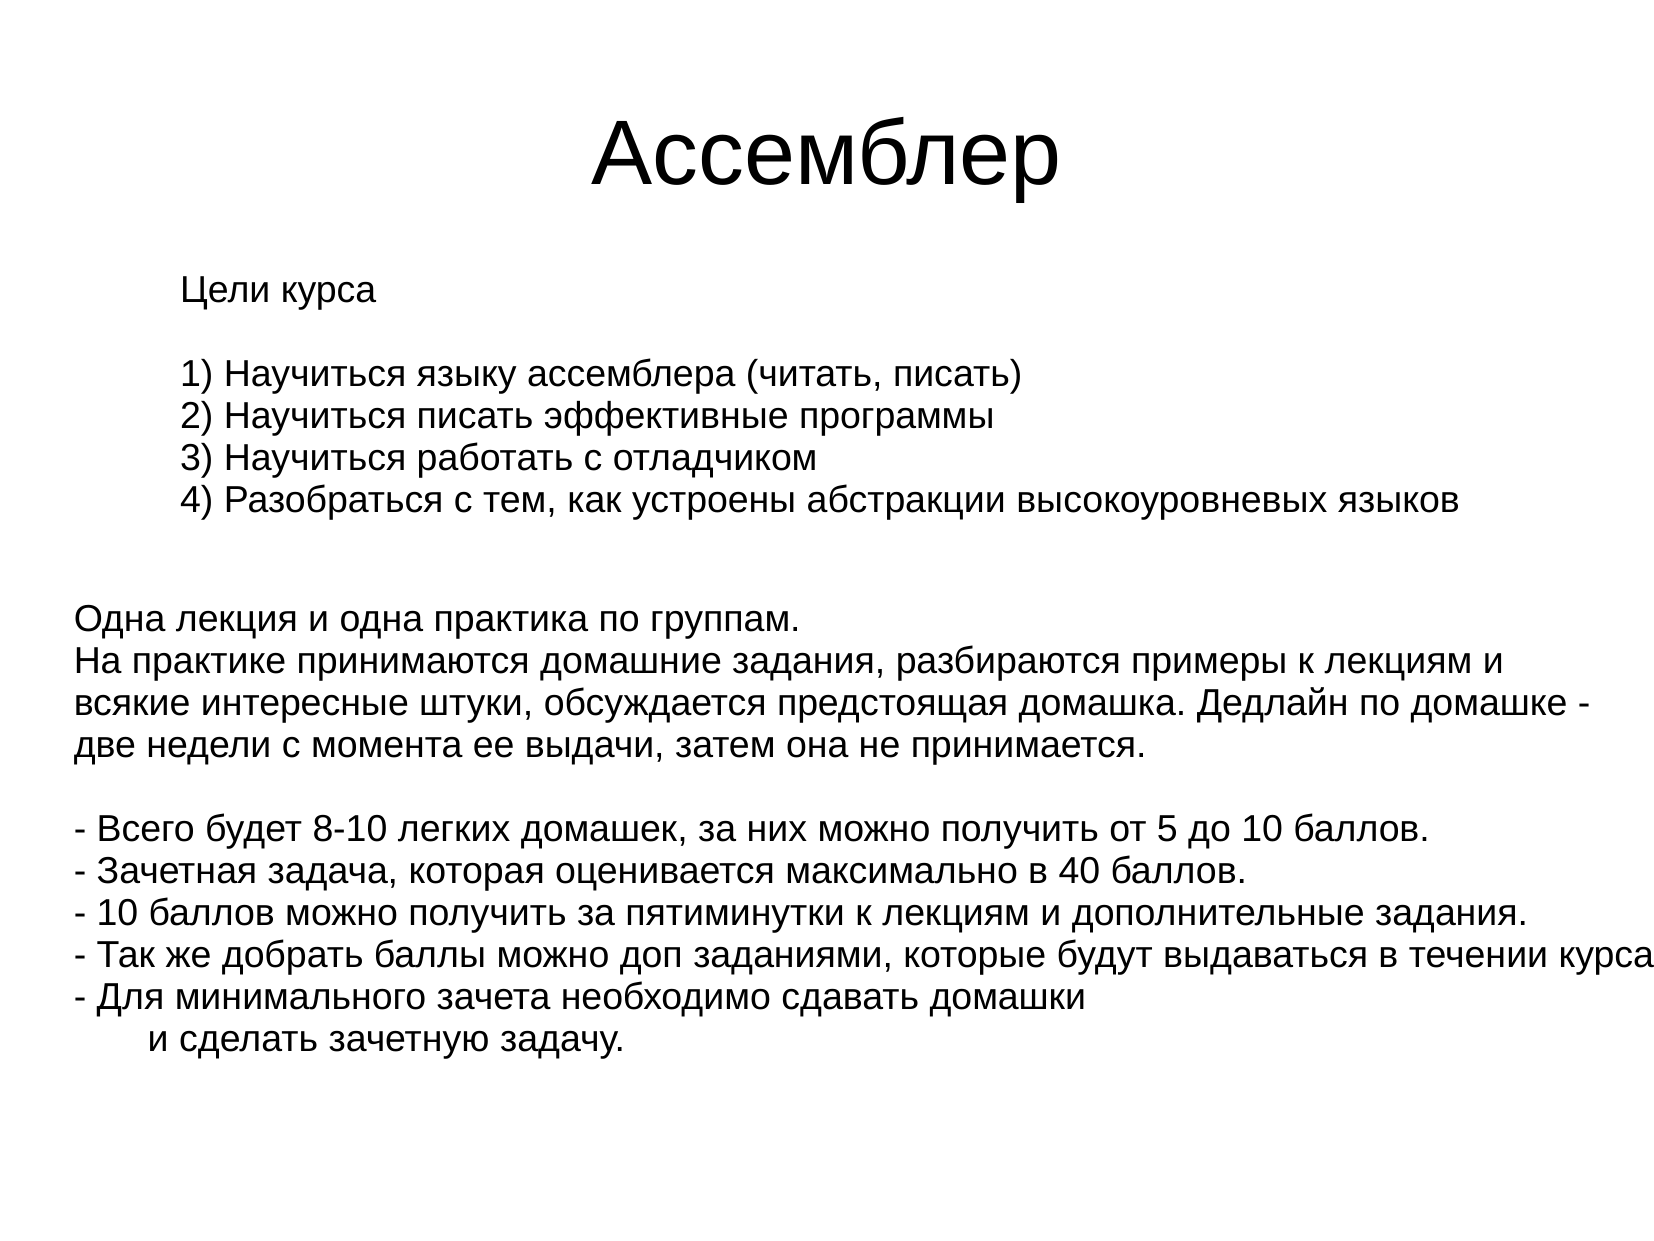

# Ассемблер
Цели курса
1) Научиться языку ассемблера (читать, писать)
2) Научиться писать эффективные программы
3) Научиться работать с отладчиком
4) Разобраться с тем, как устроены абстракции высокоуровневых языков
Одна лекция и одна практика по группам.
На практике принимаются домашние задания, разбираются примеры к лекциям и
всякие интересные штуки, обсуждается предстоящая домашка. Дедлайн по домашке -
две недели с момента ее выдачи, затем она не принимается.
- Всего будет 8-10 легких домашек, за них можно получить от 5 до 10 баллов.
- Зачетная задача, которая оценивается максимально в 40 баллов.
- 10 баллов можно получить за пятиминутки к лекциям и дополнительные задания.
- Так же добрать баллы можно доп заданиями, которые будут выдаваться в течении курса
- Для минимального зачета необходимо сдавать домашки
	и сделать зачетную задачу.